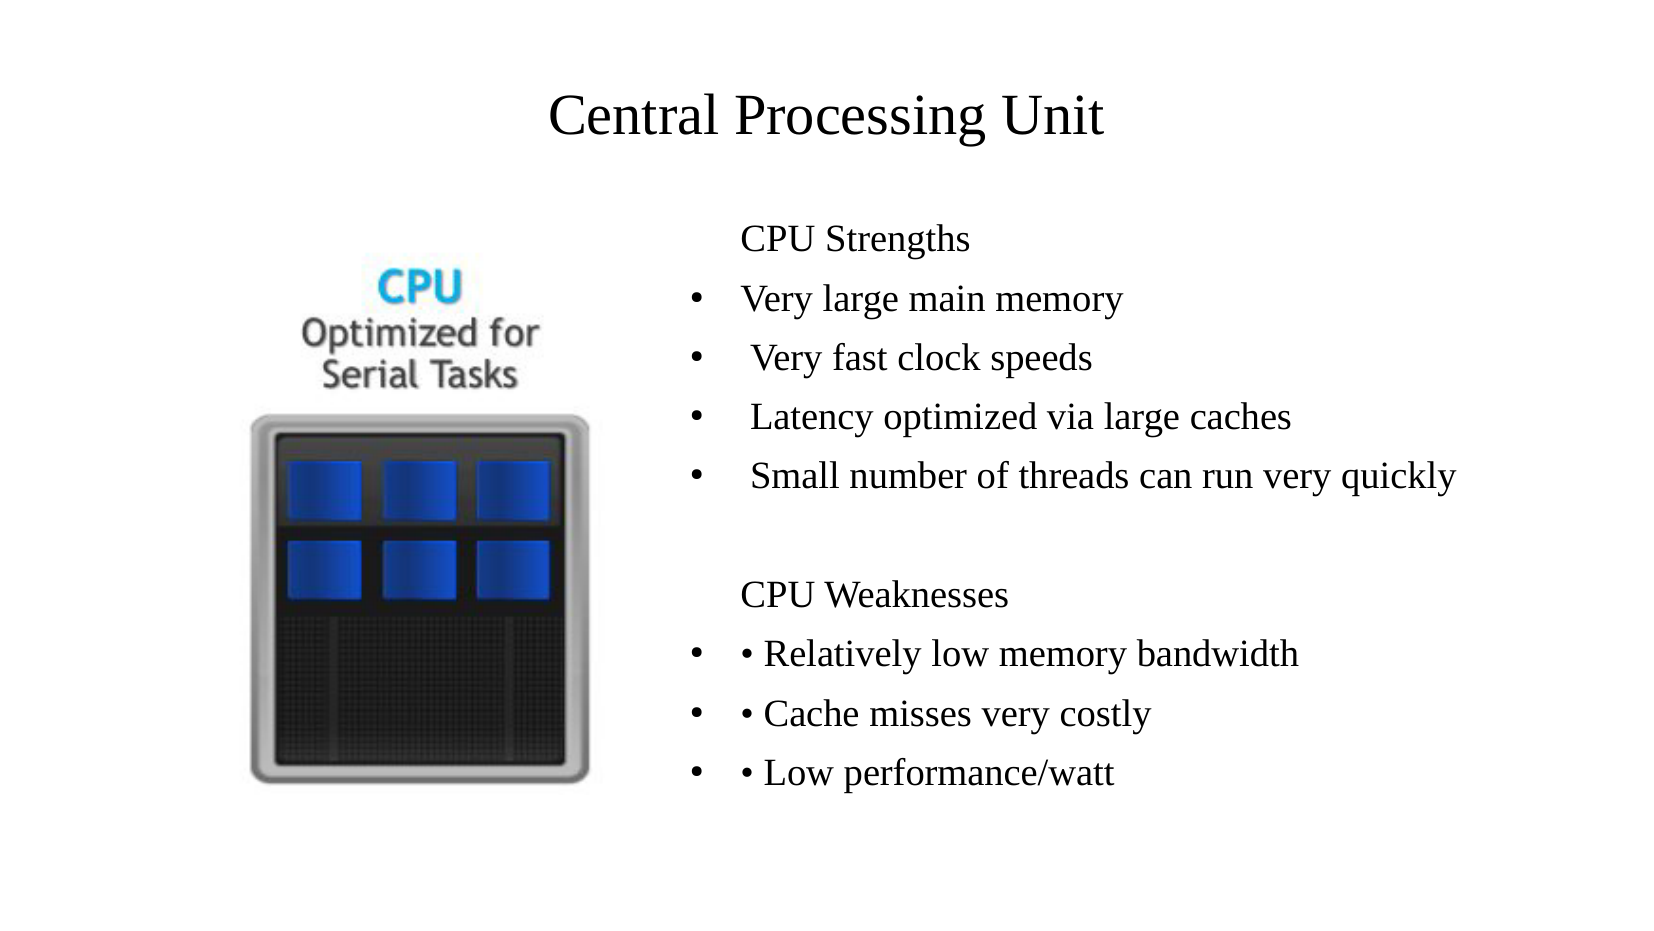

# Central Processing Unit
CPU Strengths
Very large main memory
 Very fast clock speeds
 Latency optimized via large caches
 Small number of threads can run very quickly
CPU Weaknesses
• Relatively low memory bandwidth
• Cache misses very costly
• Low performance/watt